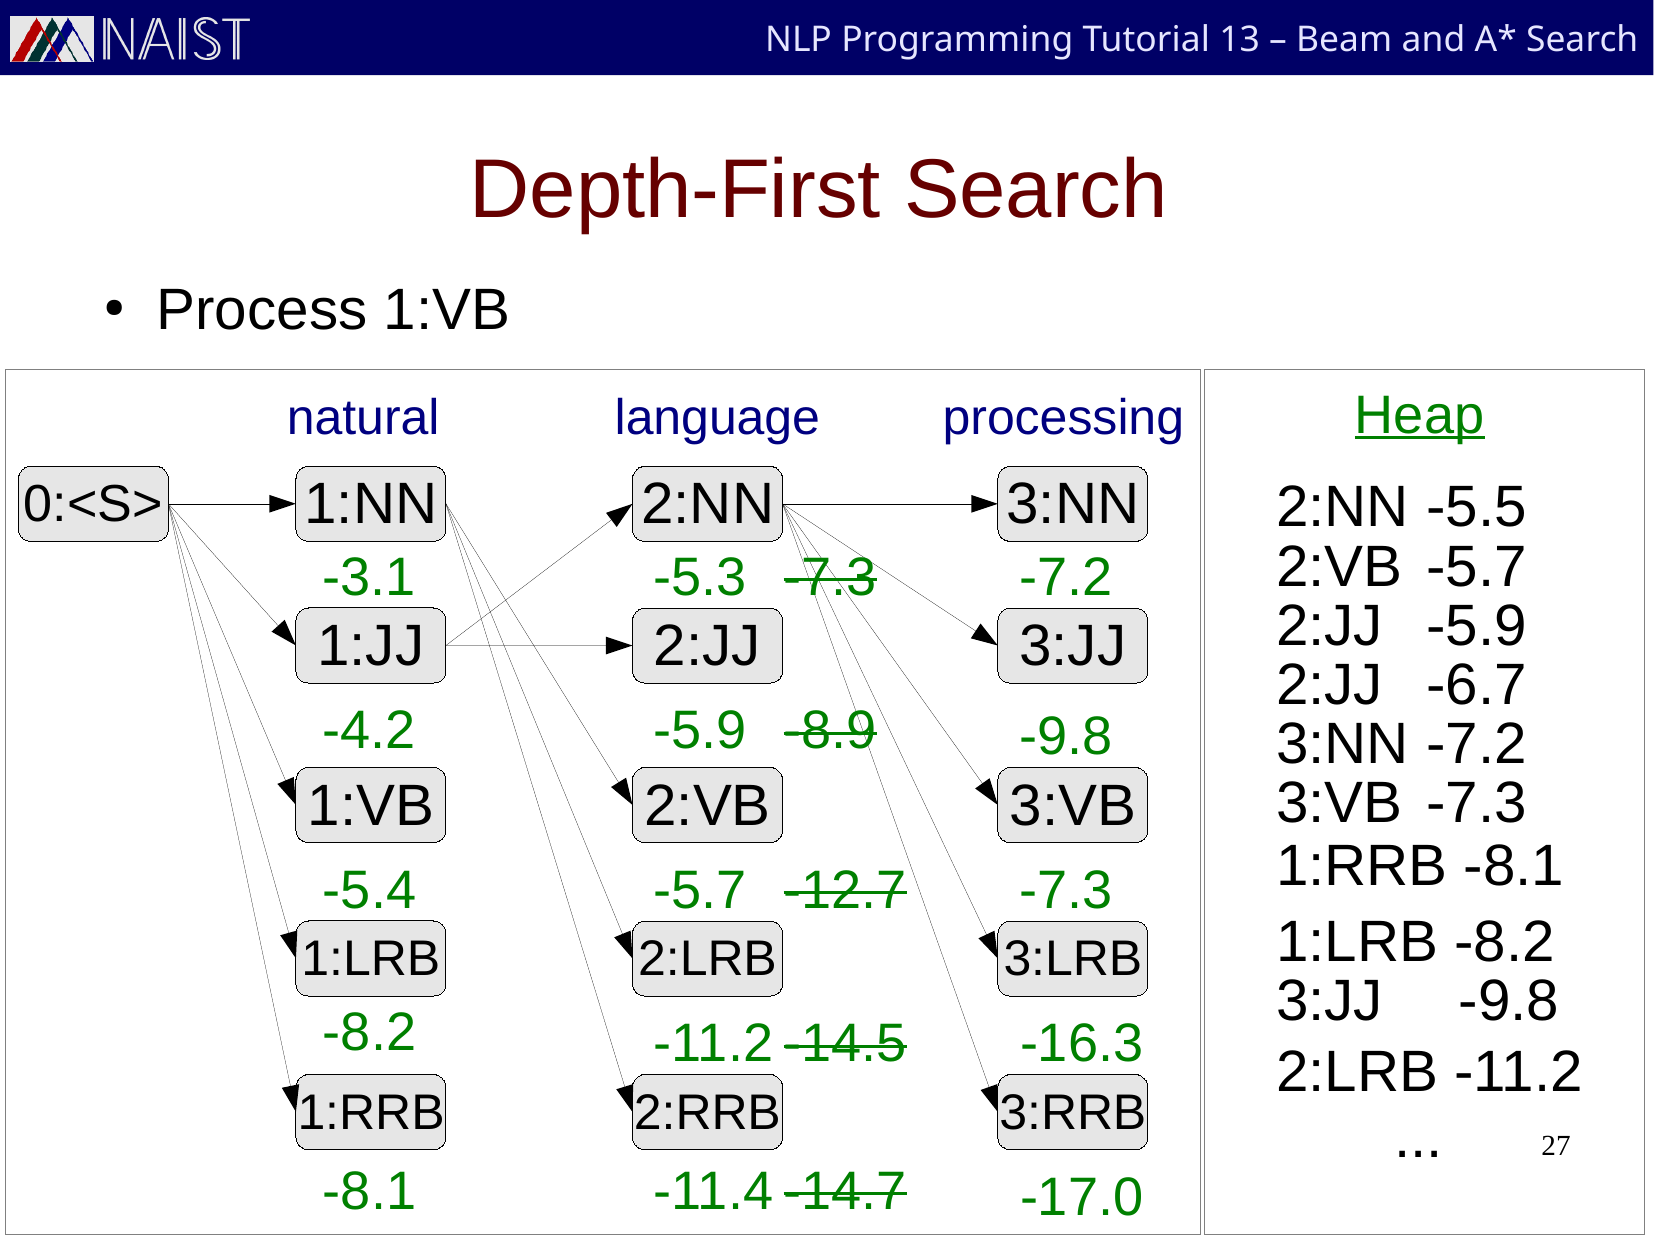

# Depth-First Search
Process 1:VB
Heap
natural 		 language 	 processing
0:<S>
1:NN
2:NN
3:NN
2:NN	-5.5
2:VB	-5.7
-3.1
-5.3
-7.3
-7.2
2:JJ	-5.9
1:JJ
2:JJ
3:JJ
2:JJ	-6.7
-4.2
-5.9
-8.9
-9.8
3:NN	-7.2
3:VB	-7.3
1:VB
2:VB
3:VB
1:RRB -8.1
-5.4
-5.7
-12.7
-7.3
1:LRB -8.2
1:LRB
2:LRB
3:LRB
3:JJ	 -9.8
-8.2
-11.2
-14.5
-16.3
2:LRB -11.2
1:RRB
2:RRB
3:RRB
...
27
-8.1
-11.4
-14.7
-17.0